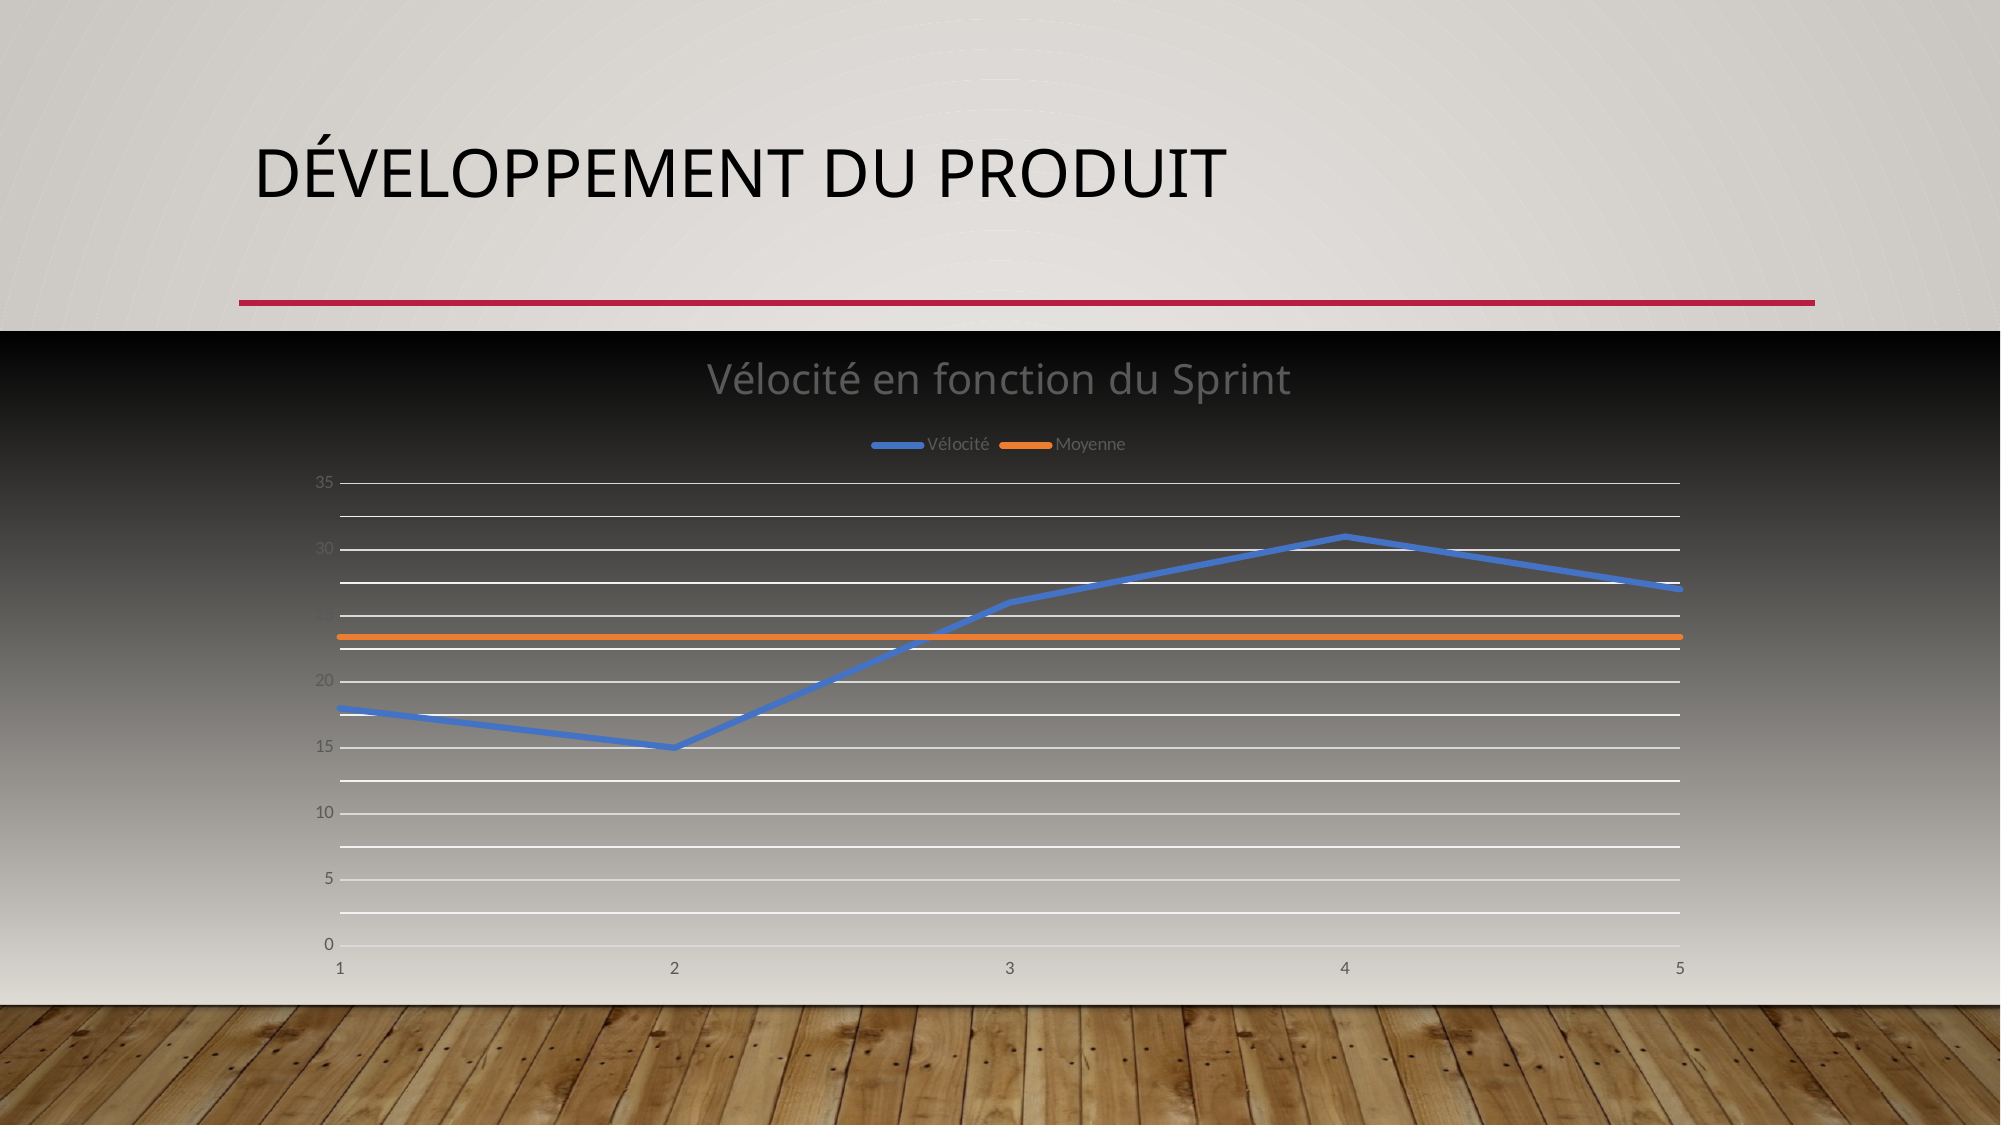

# Développement du produit
### Chart: Vélocité en fonction du Sprint
| Category | Vélocité | Moyenne |
|---|---|---|
| 1 | 18.0 | 23.4 |
| 2 | 15.0 | 23.4 |
| 3 | 26.0 | 23.4 |
| 4 | 31.0 | 23.4 |
| 5 | 27.0 | 23.4 |